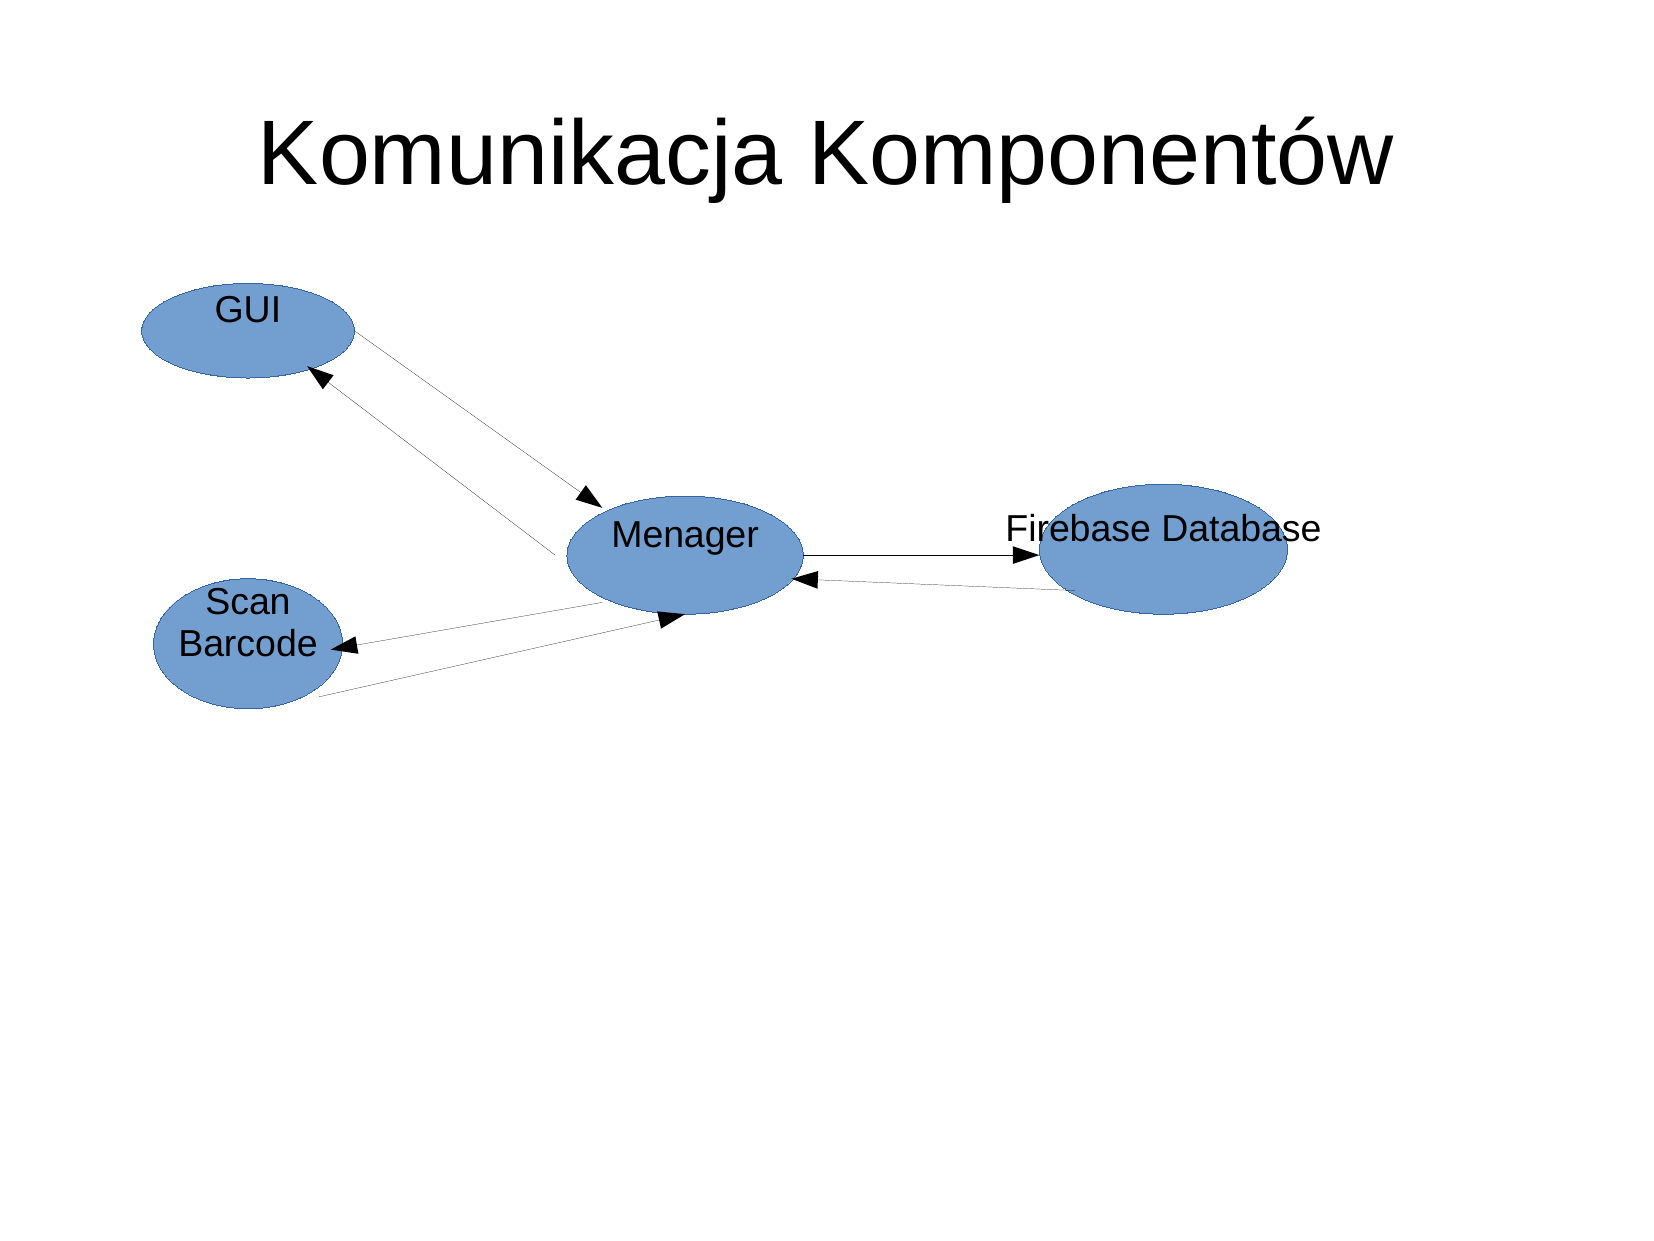

# Komunikacja Komponentów
GUI
Firebase Database
Menager
Scan
Barcode